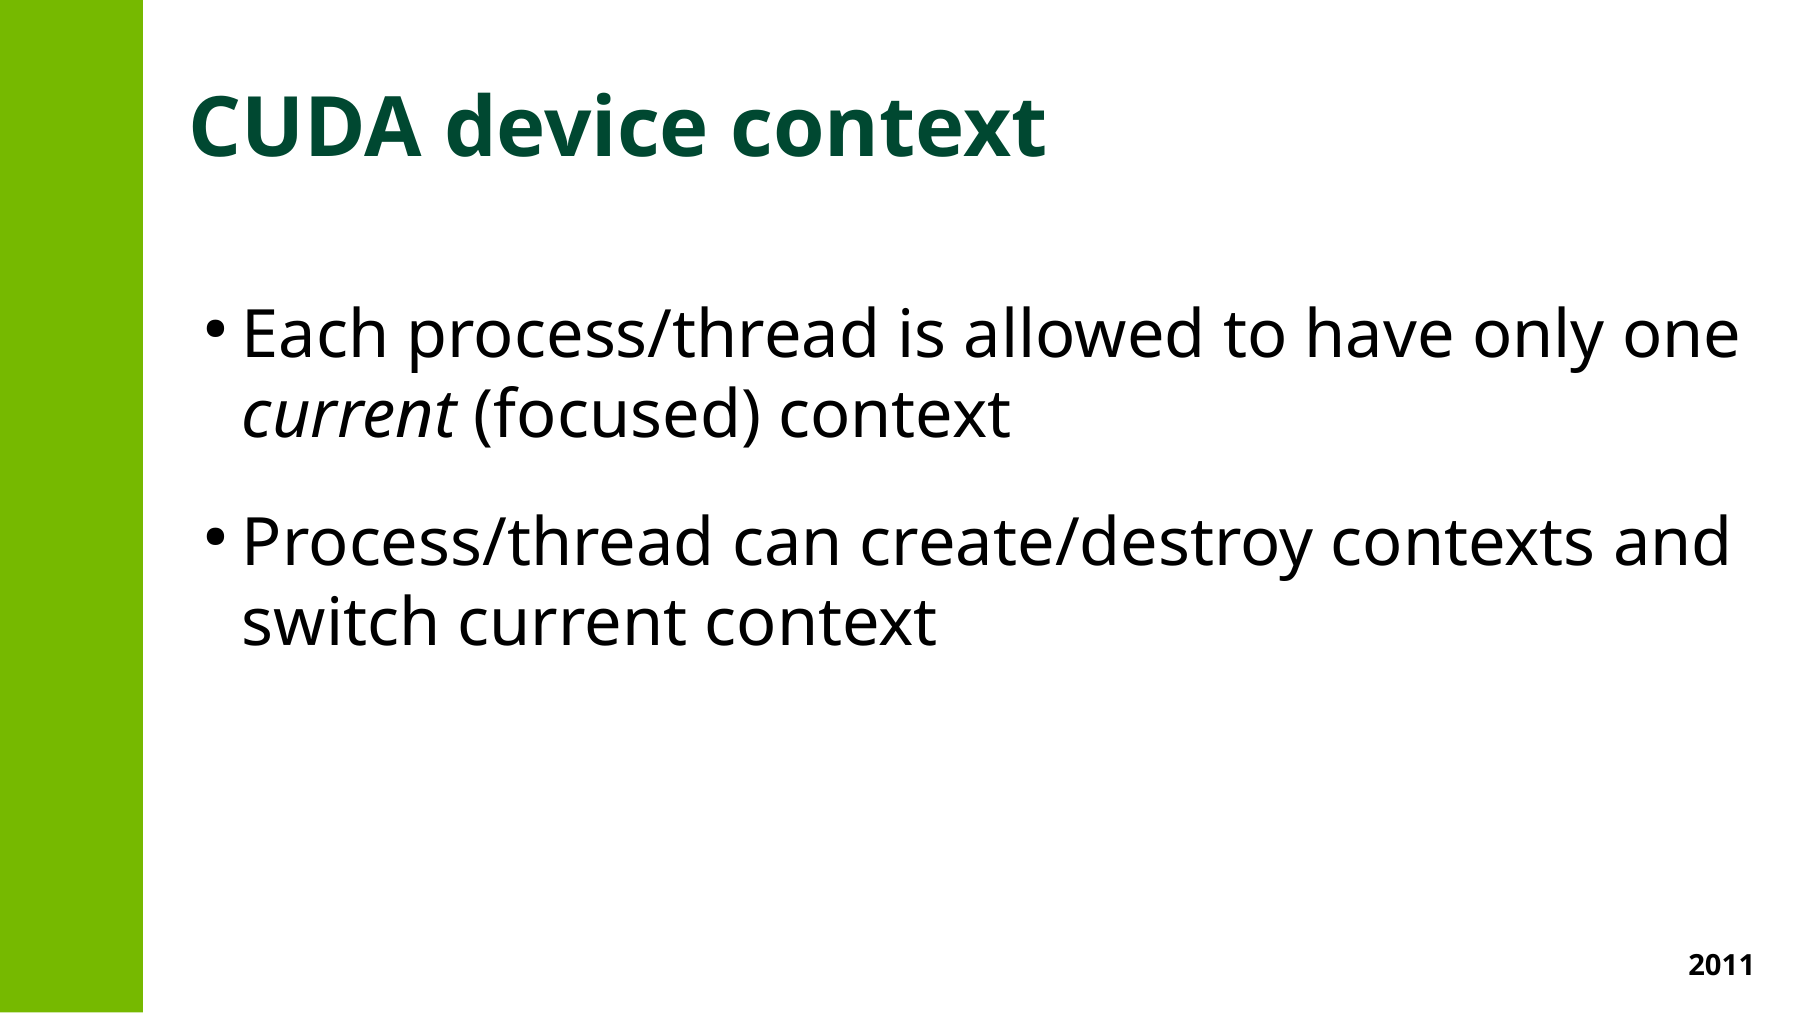

# CUDA device context
Each process/thread is allowed to have only one current (focused) context
Process/thread can create/destroy contexts and switch current context